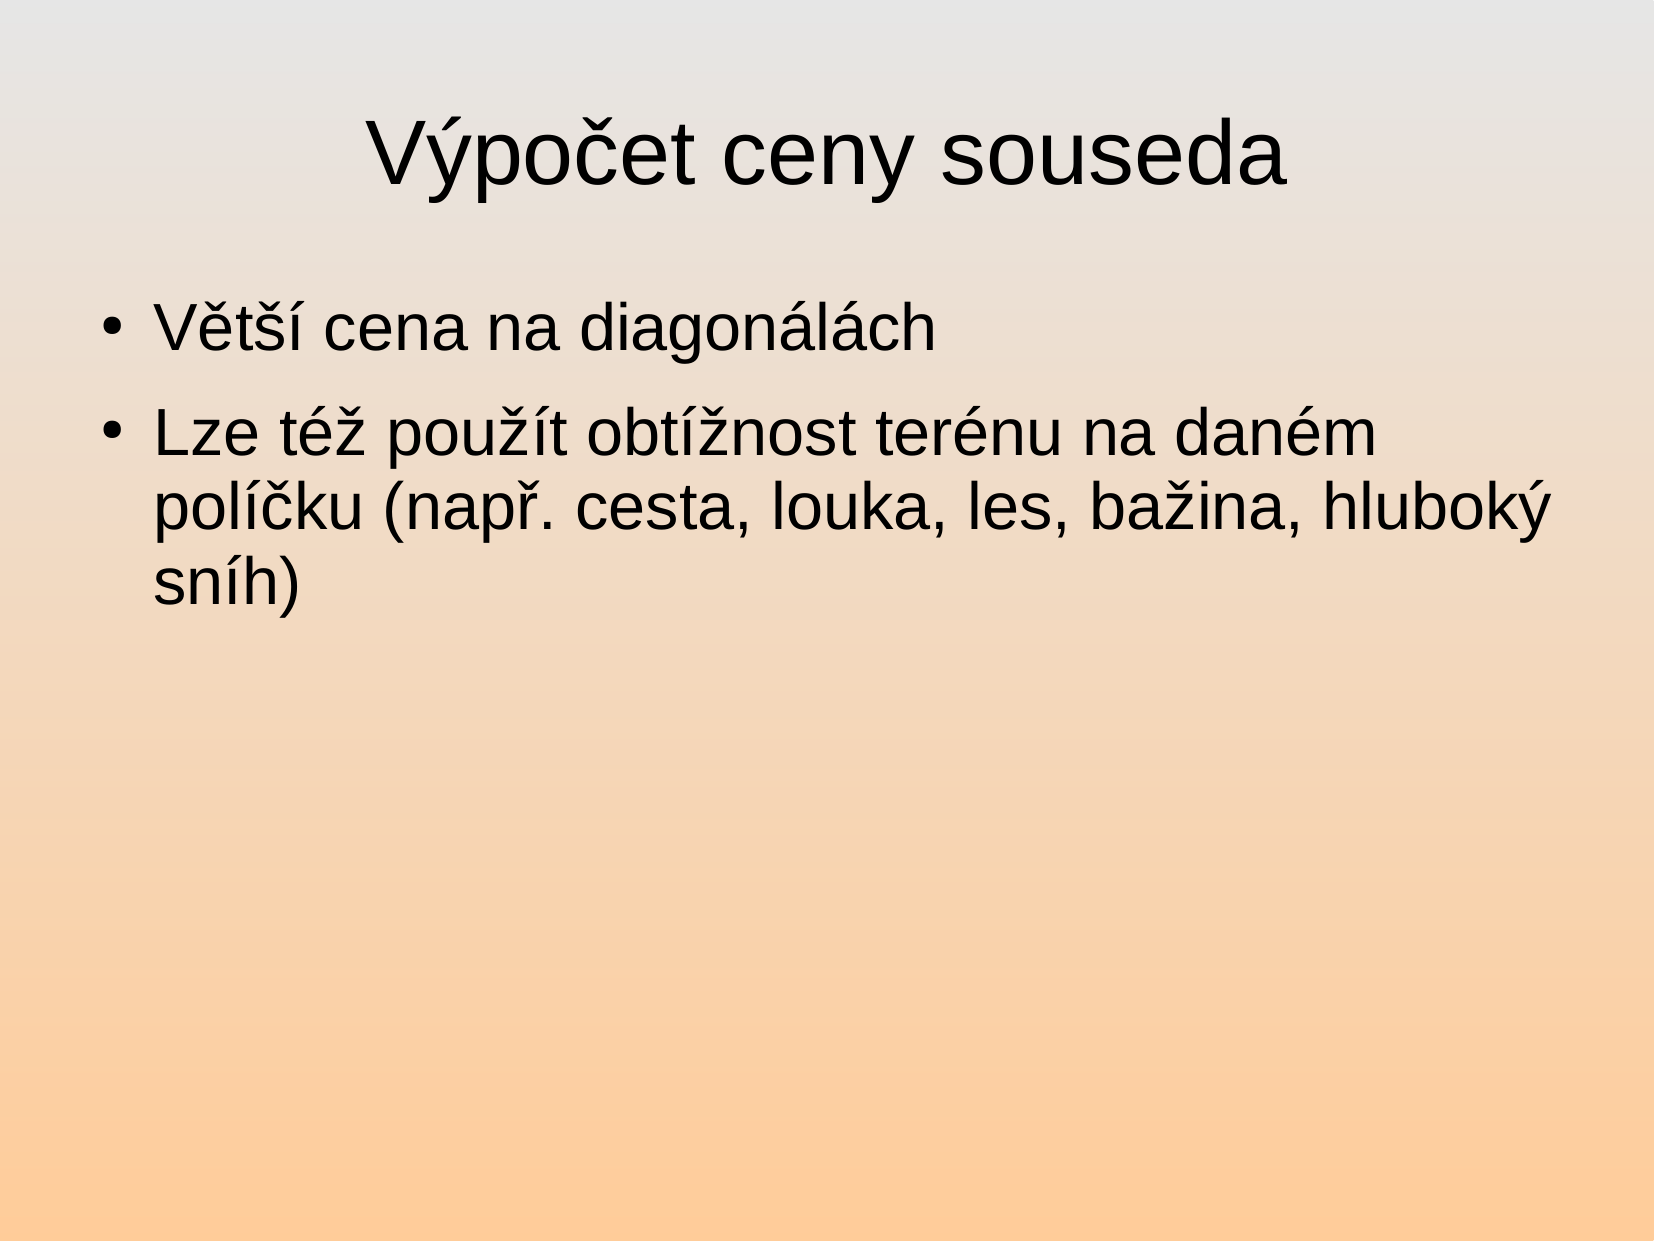

# Výpočet ceny souseda
Větší cena na diagonálách
Lze též použít obtížnost terénu na daném políčku (např. cesta, louka, les, bažina, hluboký sníh)